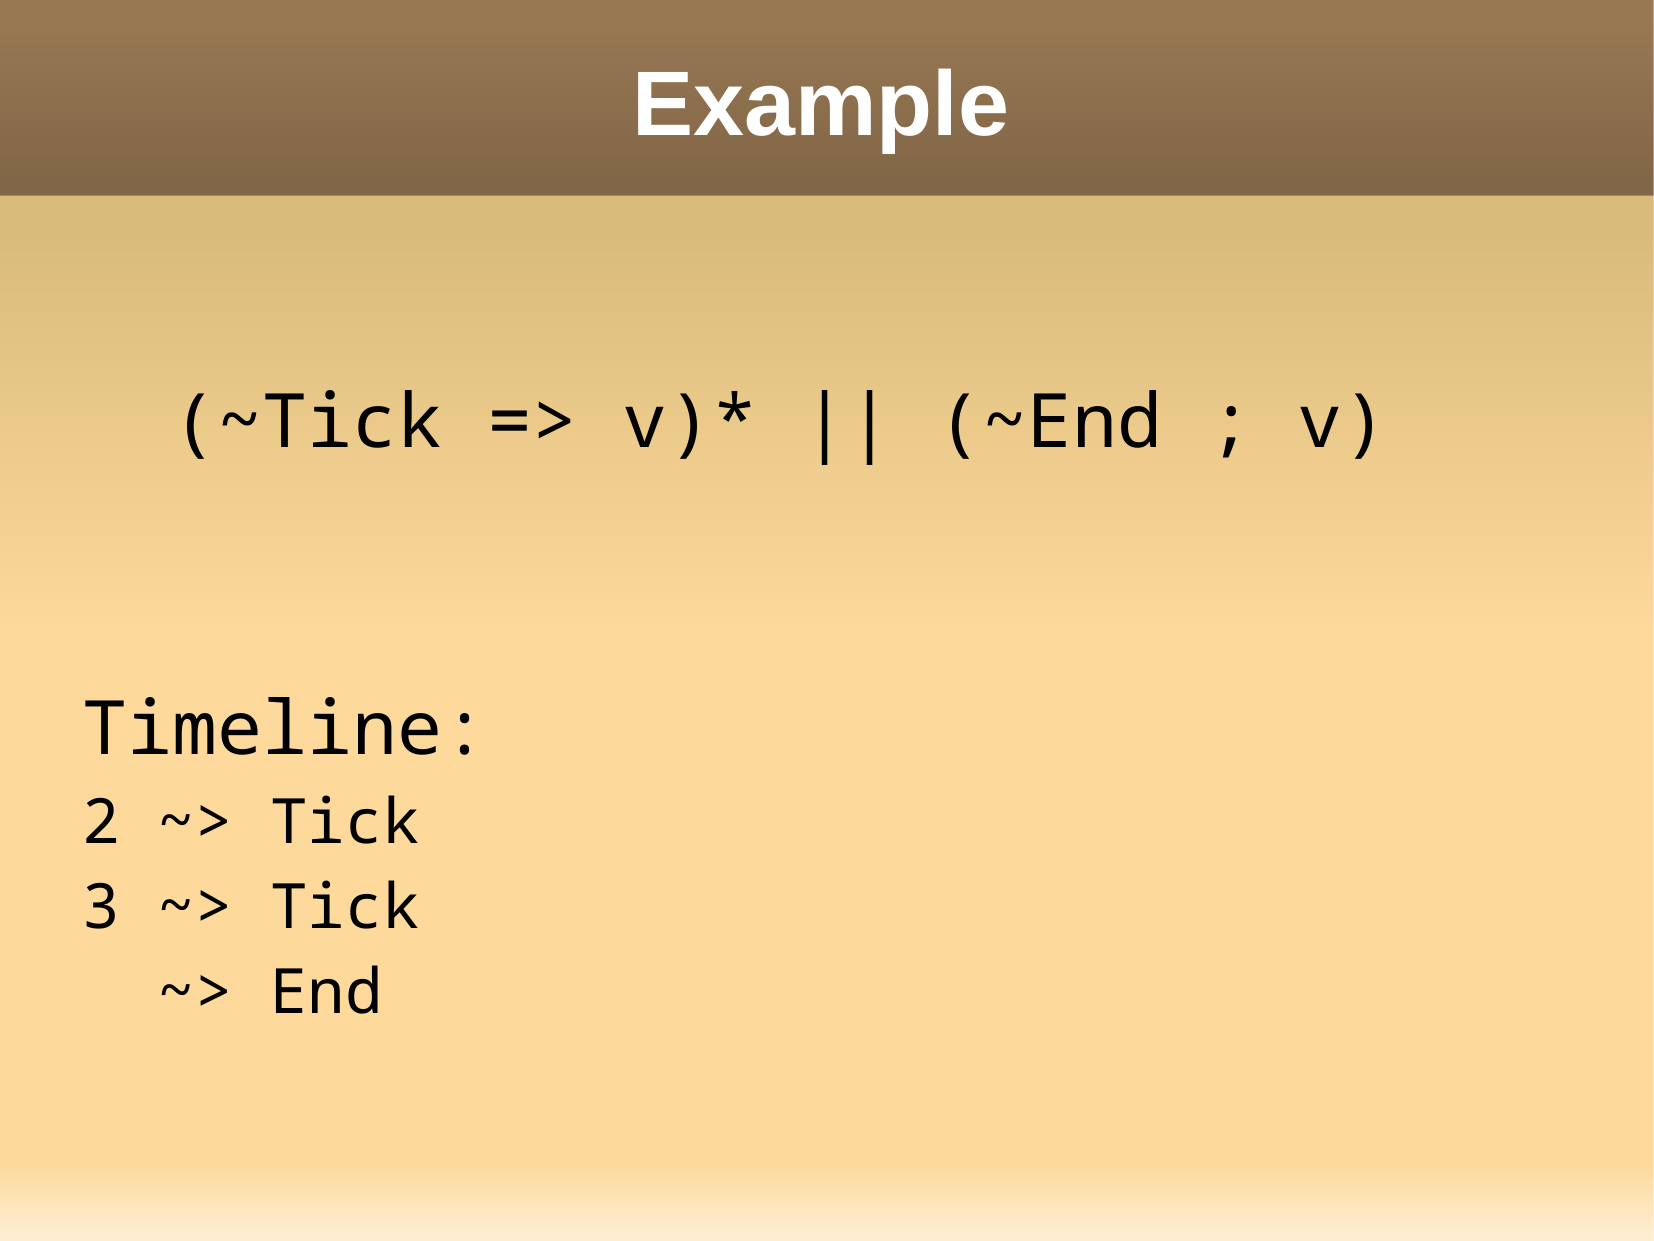

# Example
 (~Tick => v)* || (~End ; v)
Timeline:
2 ~> Tick
3 ~> Tick
 ~> End